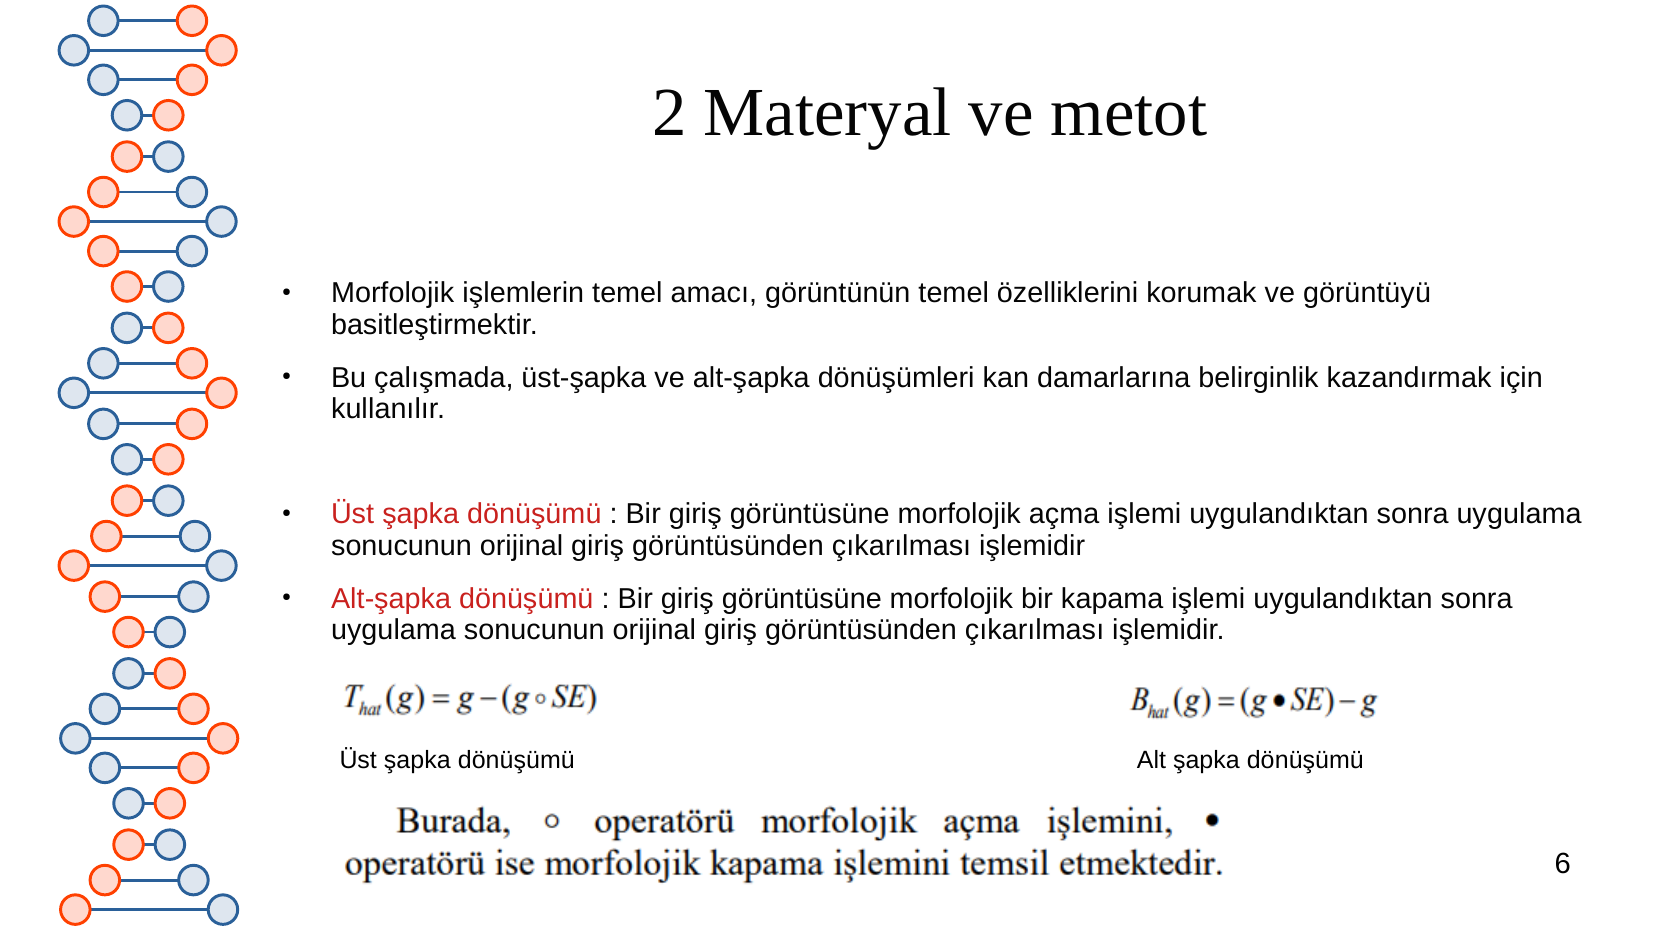

# 2 Materyal ve metot
Morfolojik işlemlerin temel amacı, görüntünün temel özelliklerini korumak ve görüntüyü basitleştirmektir.
Bu çalışmada, üst-şapka ve alt-şapka dönüşümleri kan damarlarına belirginlik kazandırmak için kullanılır.
Üst şapka dönüşümü : Bir giriş görüntüsüne morfolojik açma işlemi uygulandıktan sonra uygulama sonucunun orijinal giriş görüntüsünden çıkarılması işlemidir
Alt-şapka dönüşümü : Bir giriş görüntüsüne morfolojik bir kapama işlemi uygulandıktan sonra uygulama sonucunun orijinal giriş görüntüsünden çıkarılması işlemidir.
Üst şapka dönüşümü
Alt şapka dönüşümü
6